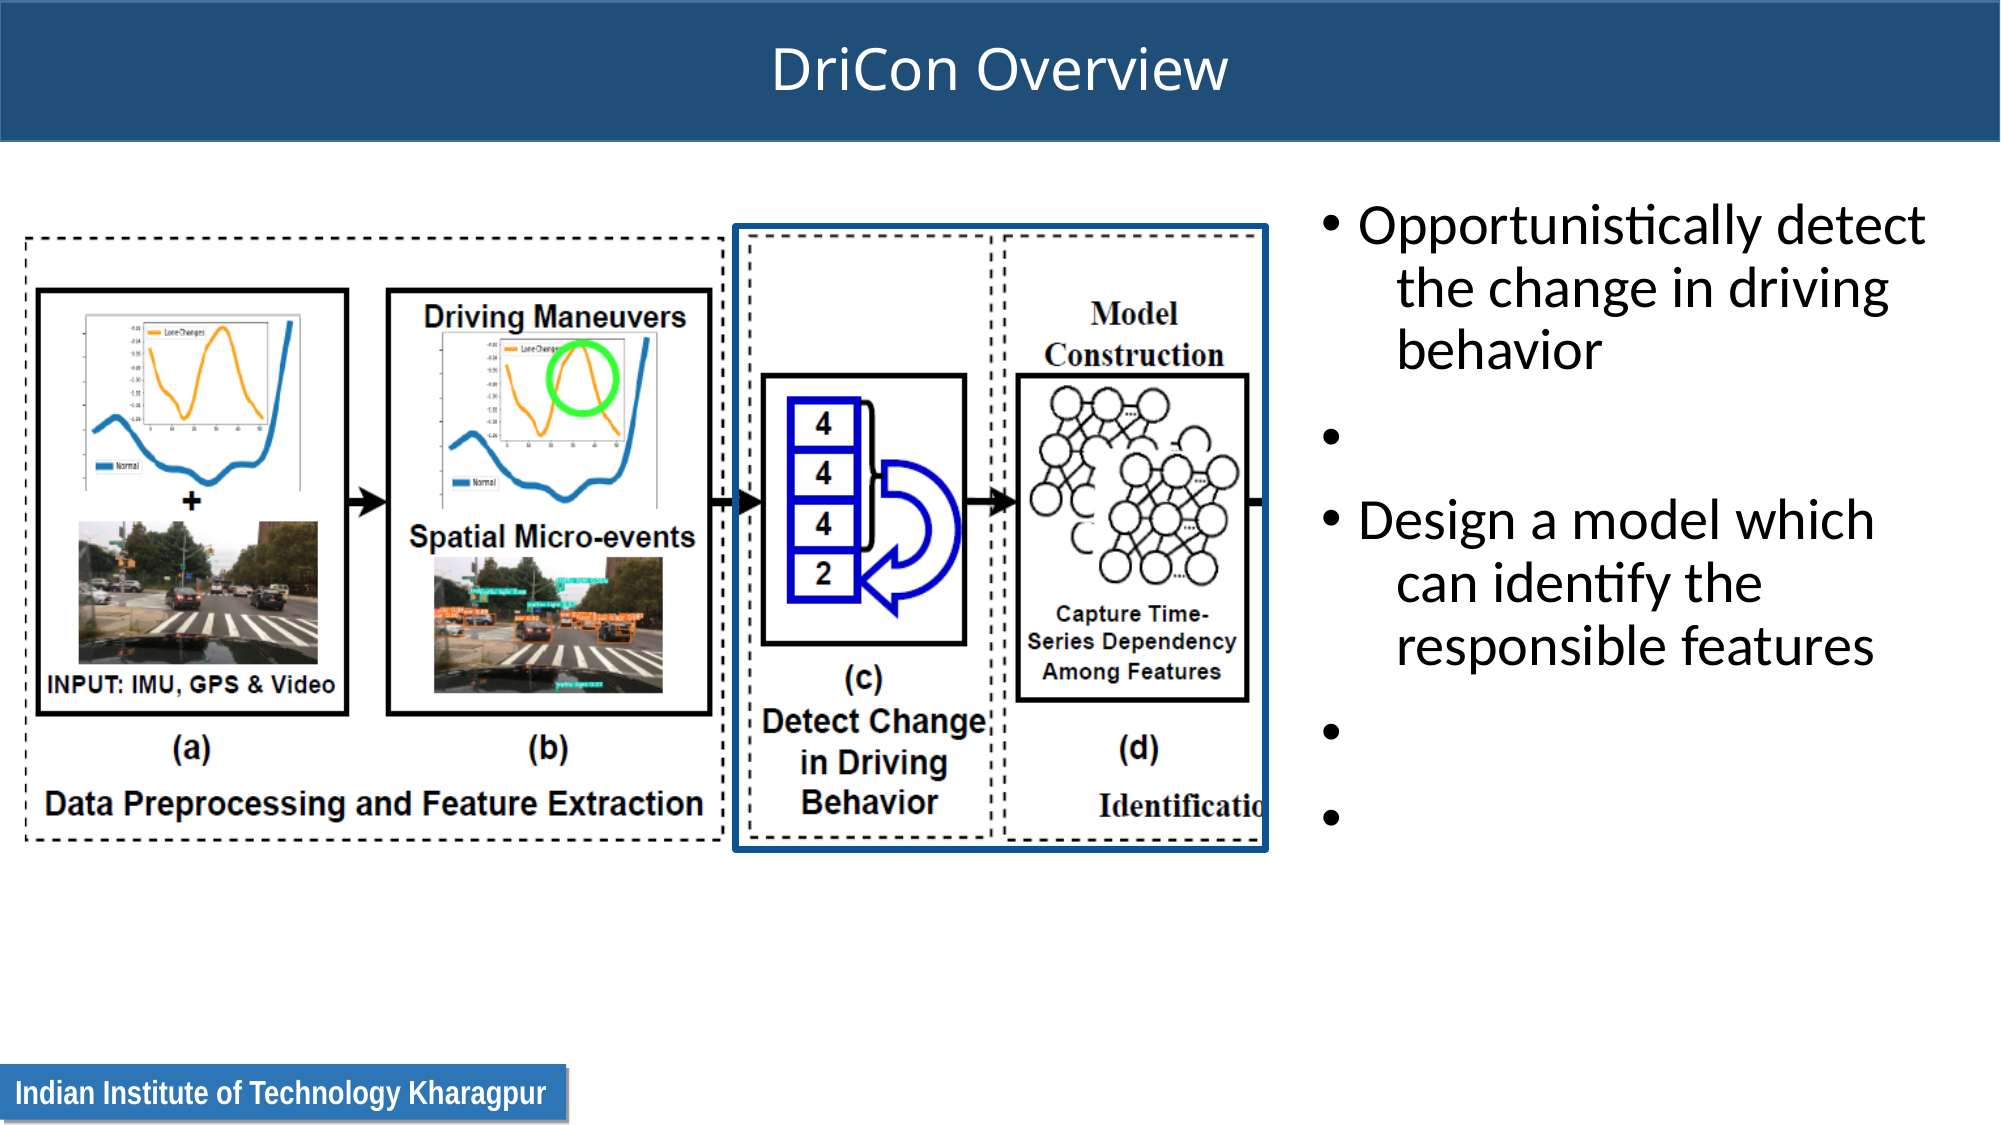

DriCon Overview
# Opportunistically detect the change in driving behavior
Design a model which can identify the responsible features